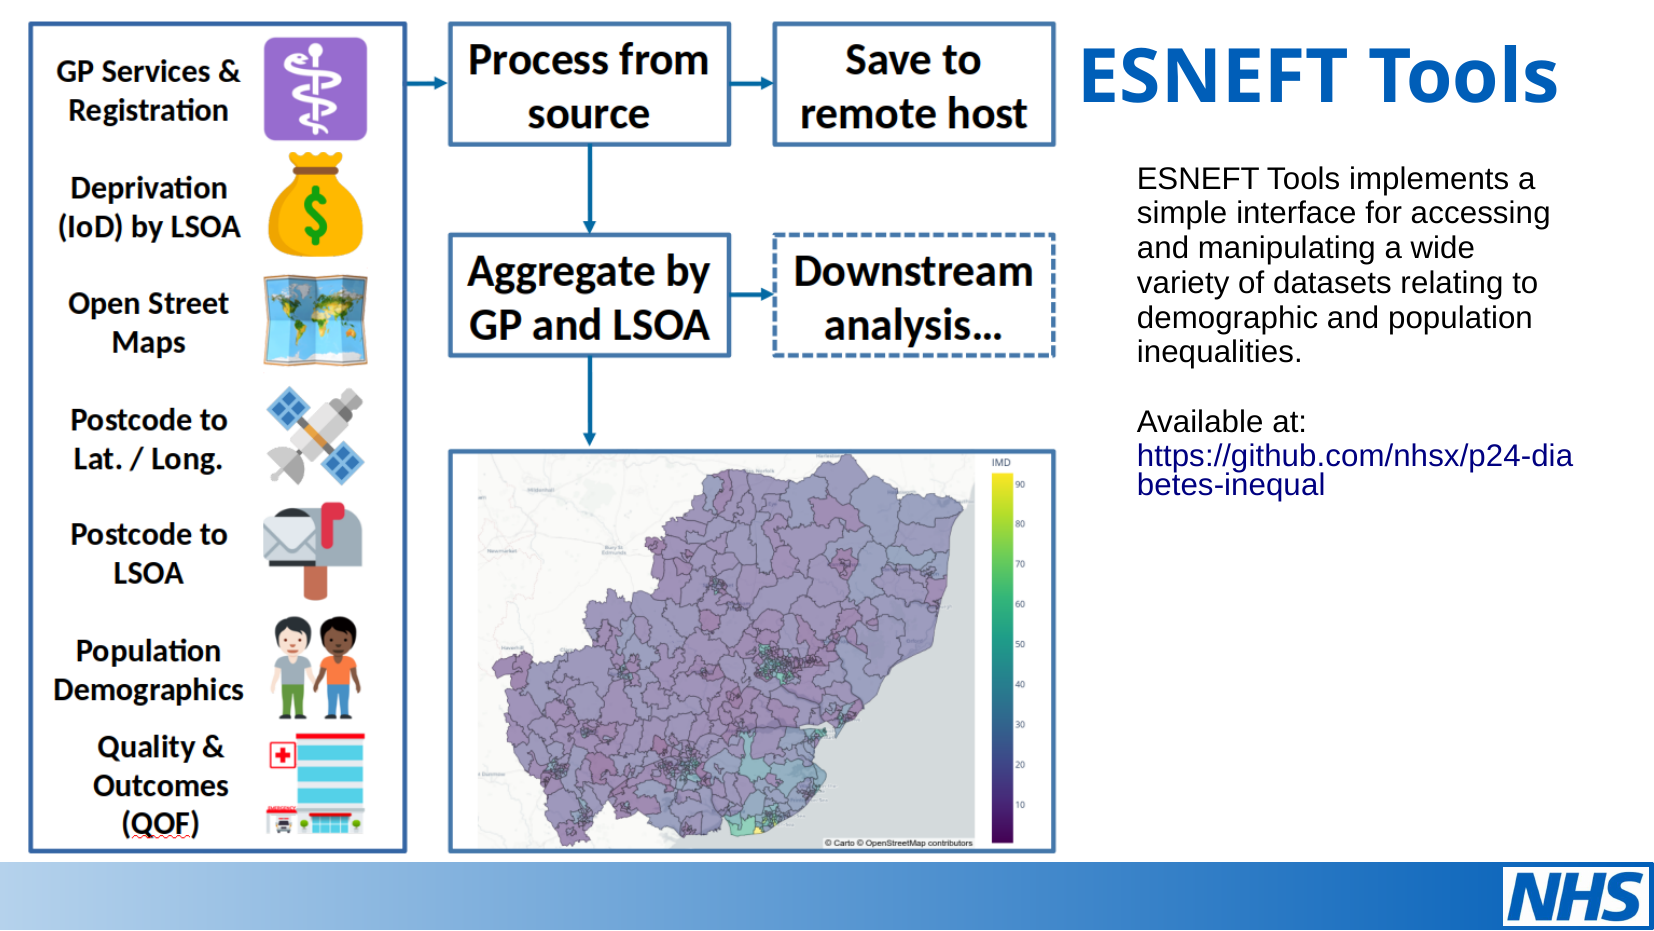

# ESNEFT Tools
ESNEFT Tools implements a simple interface for accessing and manipulating a wide
variety of datasets relating to demographic and population inequalities.
Available at:
https://github.com/nhsx/p24-diabetes-inequal